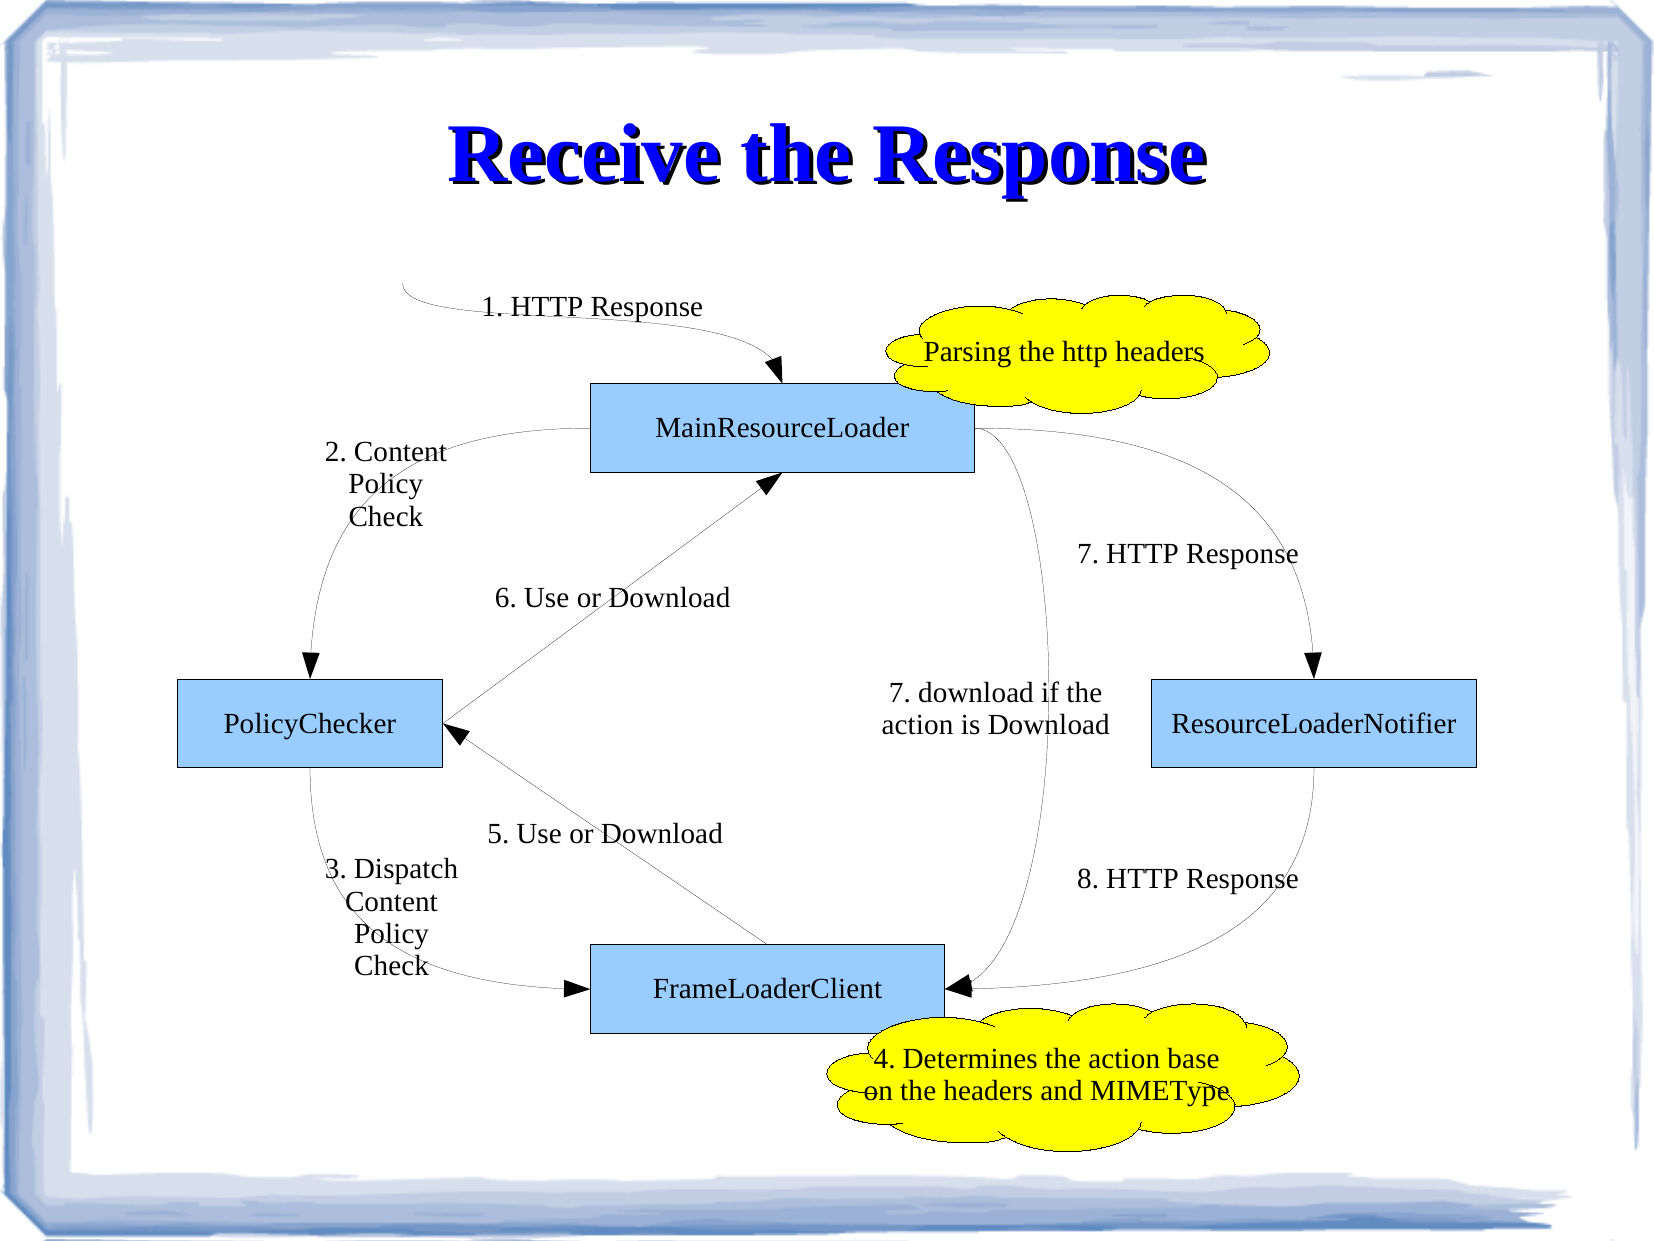

# Receive the Response
Parsing the http headers
MainResourceLoader
PolicyChecker
ResourceLoaderNotifier
FrameLoaderClient
4. Determines the action base
on the headers and MIMEType